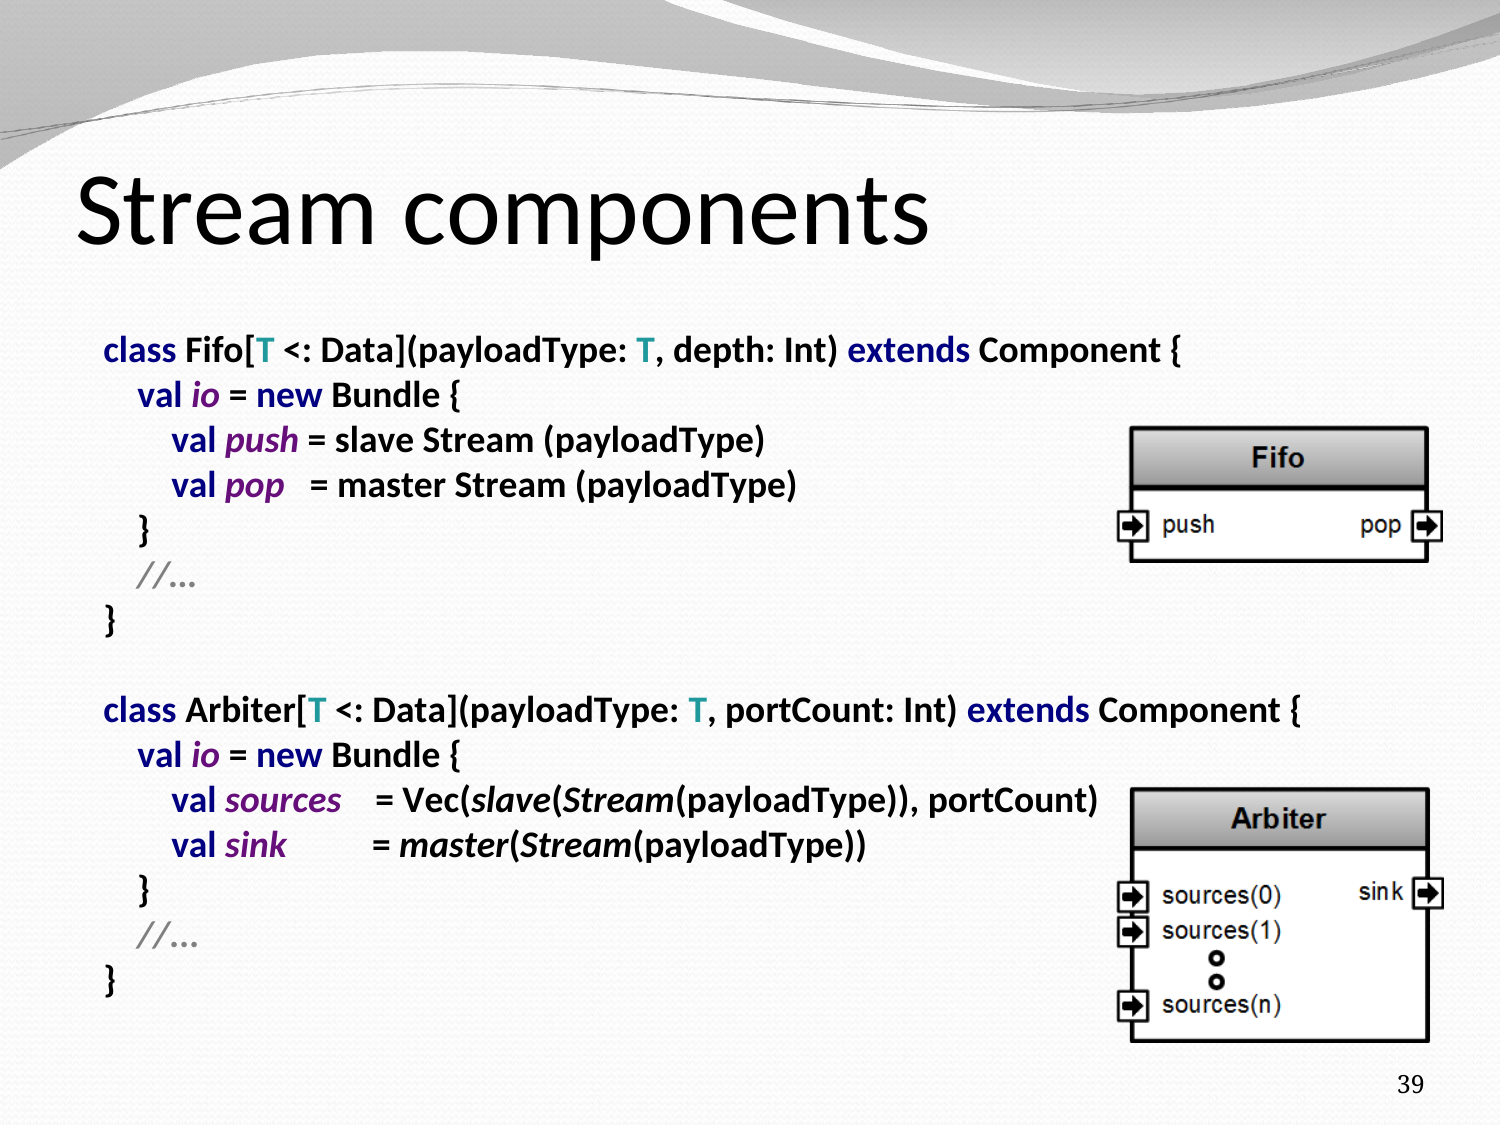

# Stream components
class Fifo[T <: Data](payloadType: T, depth: Int) extends Component {
 val io = new Bundle {
 val push = slave Stream (payloadType)
 val pop = master Stream (payloadType)
 }
 //…
}
class Arbiter[T <: Data](payloadType: T, portCount: Int) extends Component {
 val io = new Bundle {
 val sources = Vec(slave(Stream(payloadType)), portCount)
 val sink = master(Stream(payloadType))
 }
 //...
}